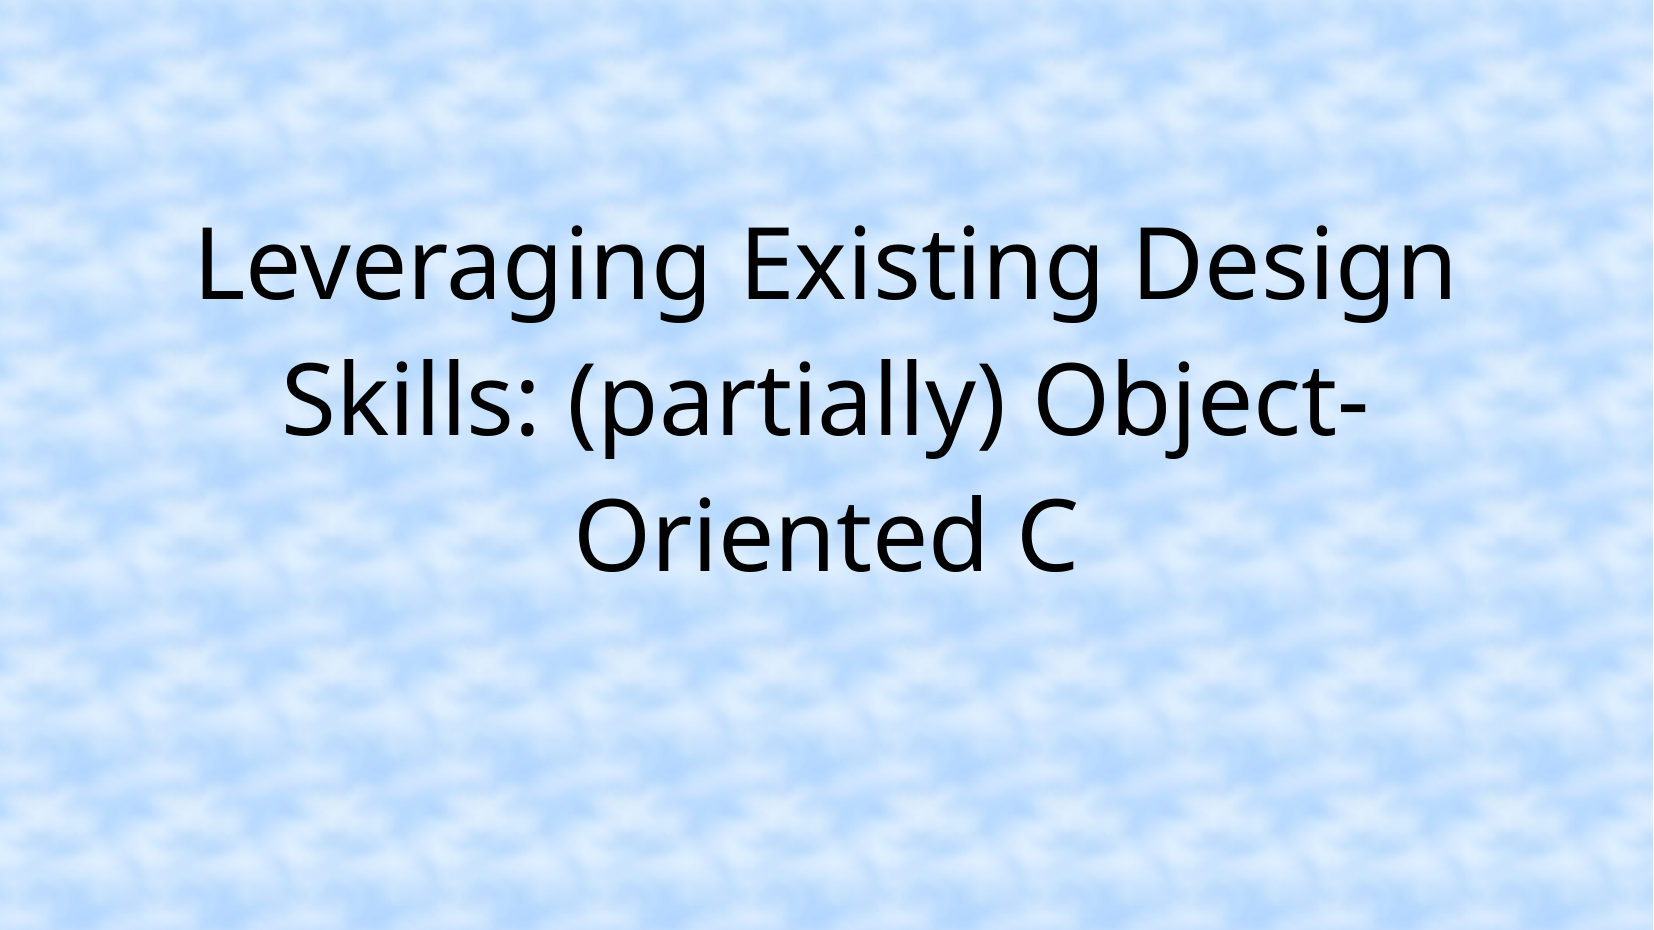

# Leveraging Existing Design Skills: (partially) Object-Oriented C